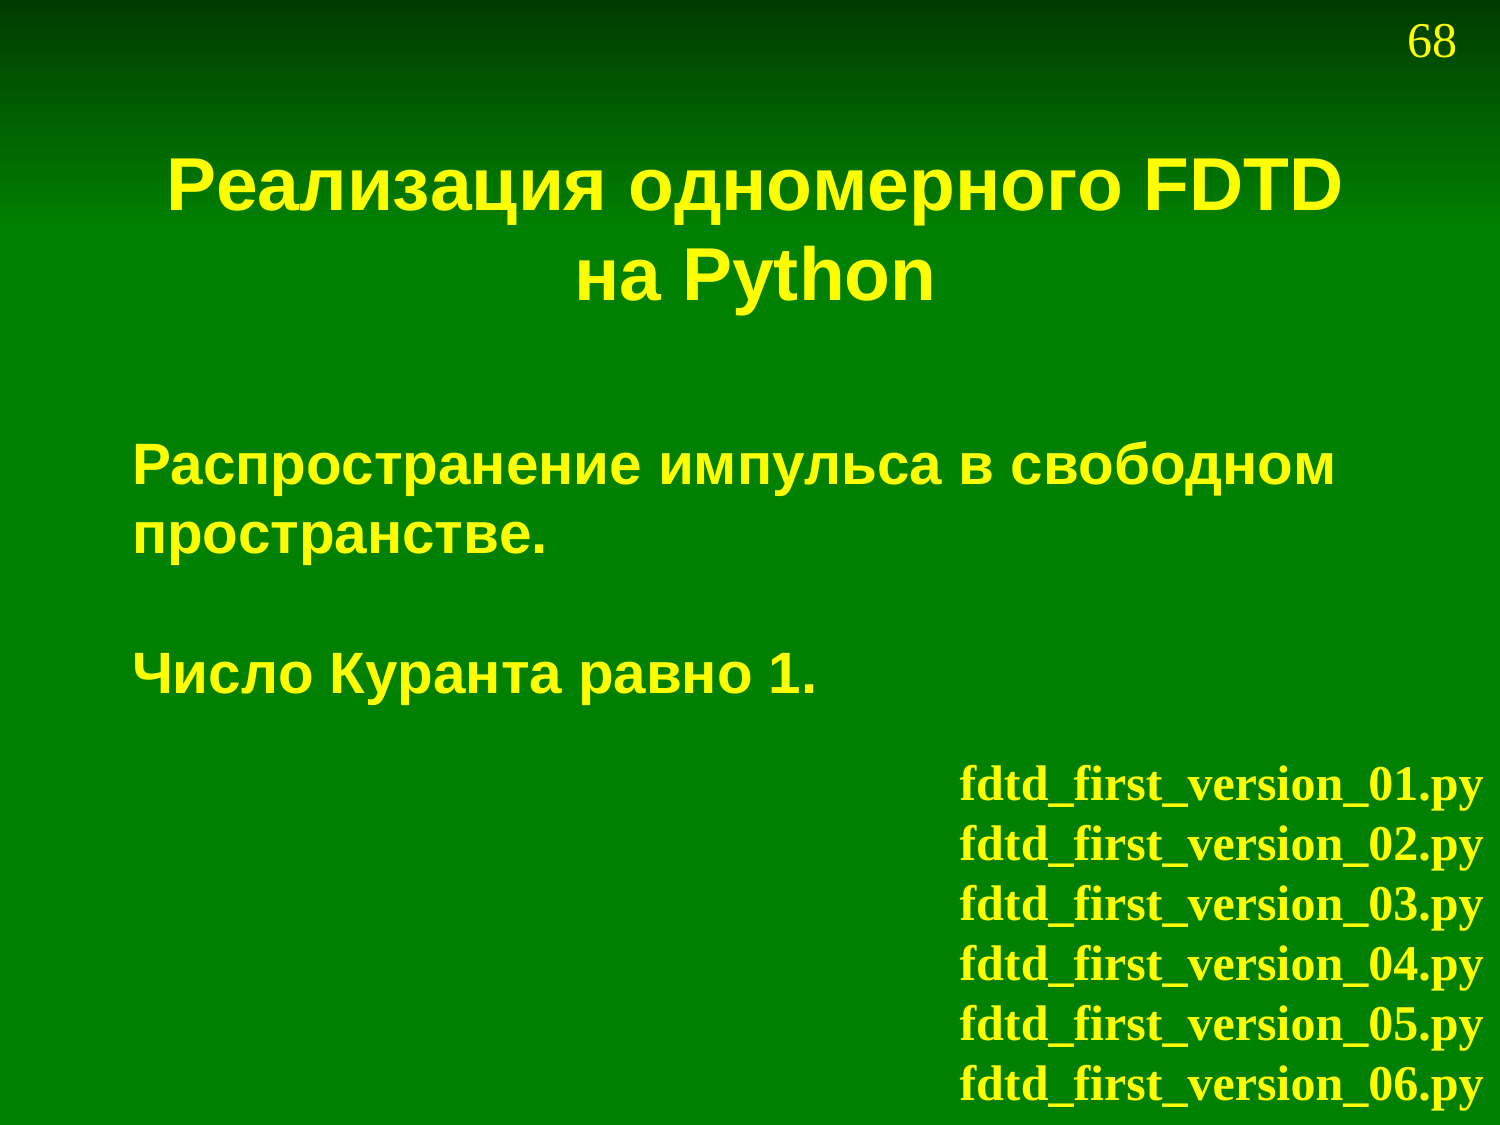

Реализация одномерного FDTD
на Python
# Распространение импульса в свободном пространстве. Число Куранта равно 1.
fdtd_first_version_01.py
fdtd_first_version_02.py
fdtd_first_version_03.py
fdtd_first_version_04.py
fdtd_first_version_05.py
fdtd_first_version_06.py